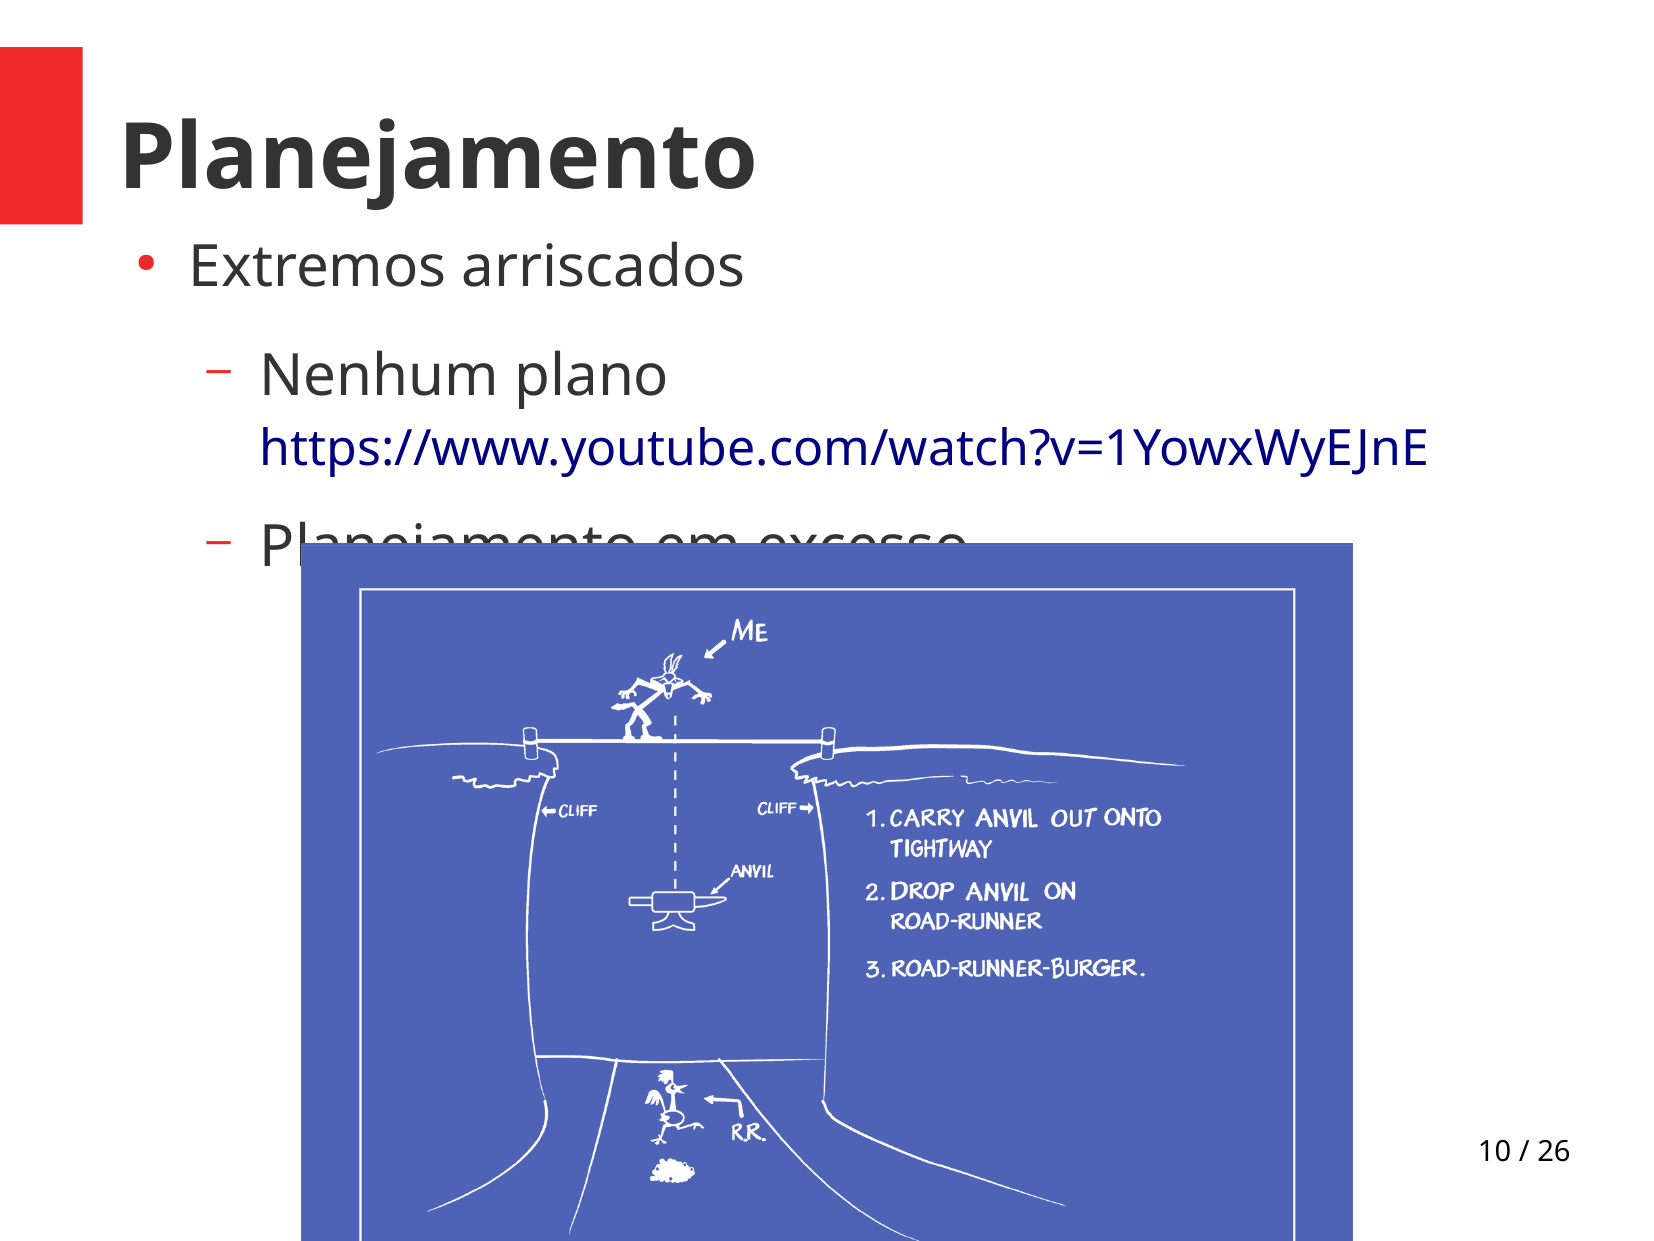

Planejamento
# Extremos arriscados
Nenhum plano https://www.youtube.com/watch?v=1YowxWyEJnE
Planejamento em excesso
10